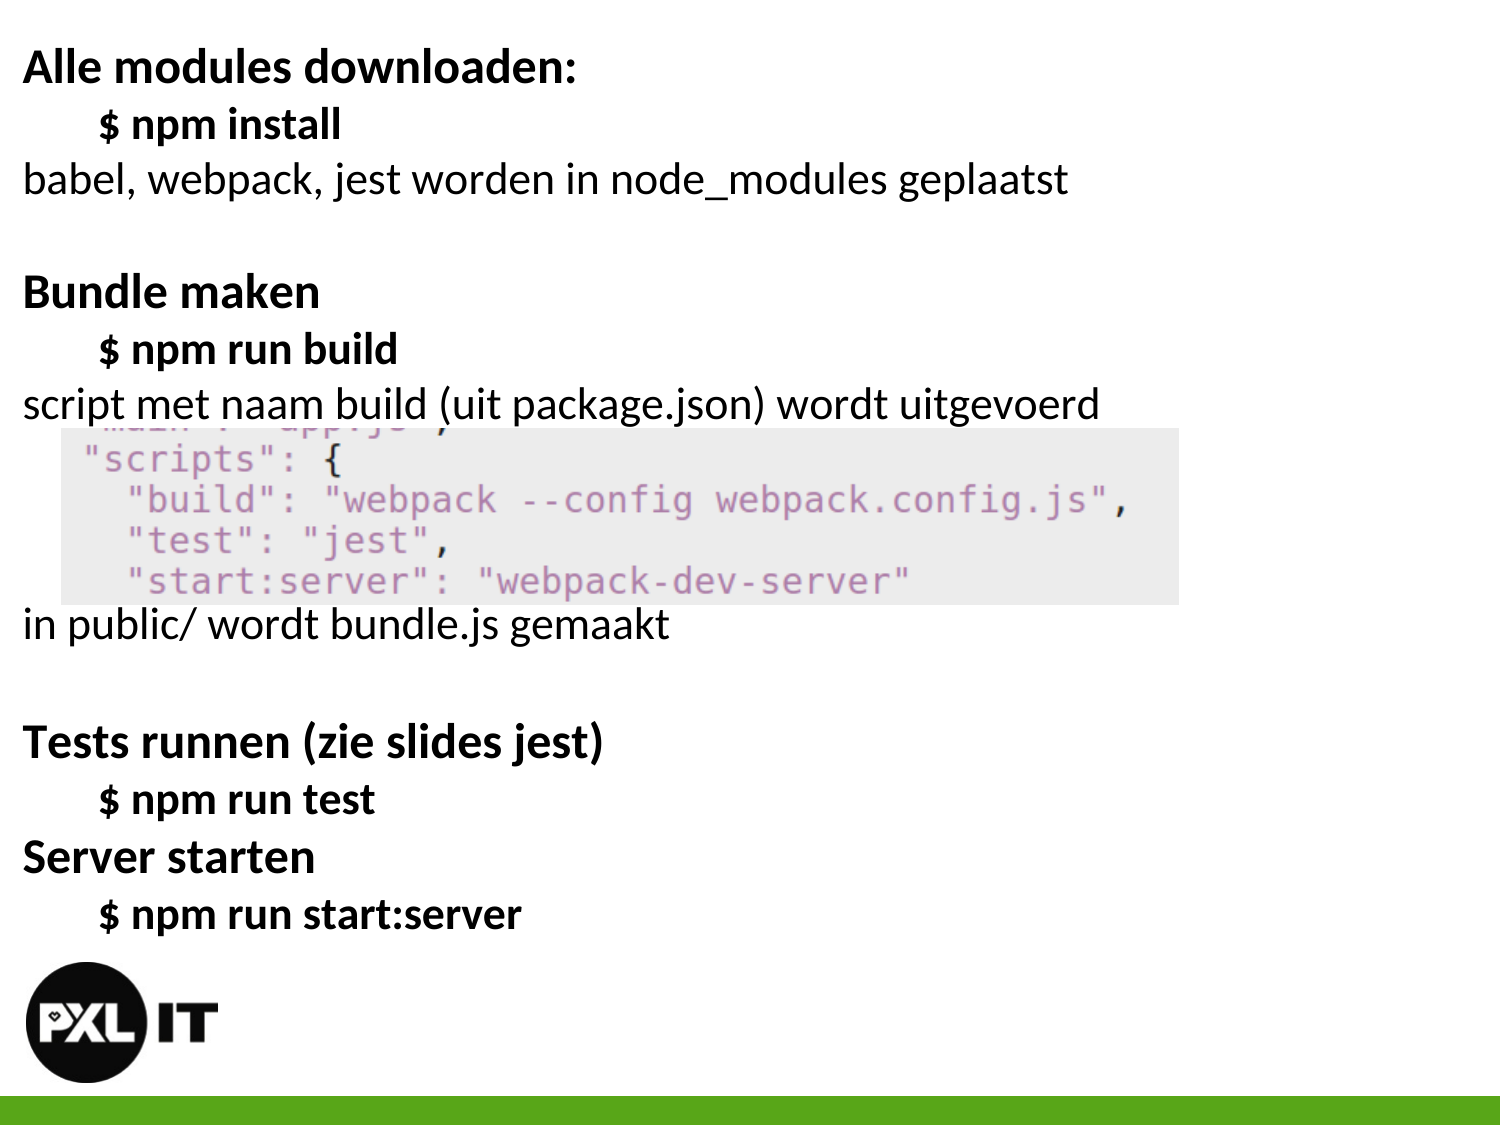

Alle modules downloaden:
	$ npm install
babel, webpack, jest worden in node_modules geplaatst
Bundle maken
	$ npm run build
script met naam build (uit package.json) wordt uitgevoerd
in public/ wordt bundle.js gemaakt
Tests runnen (zie slides jest)
	$ npm run test
Server starten
	$ npm run start:server